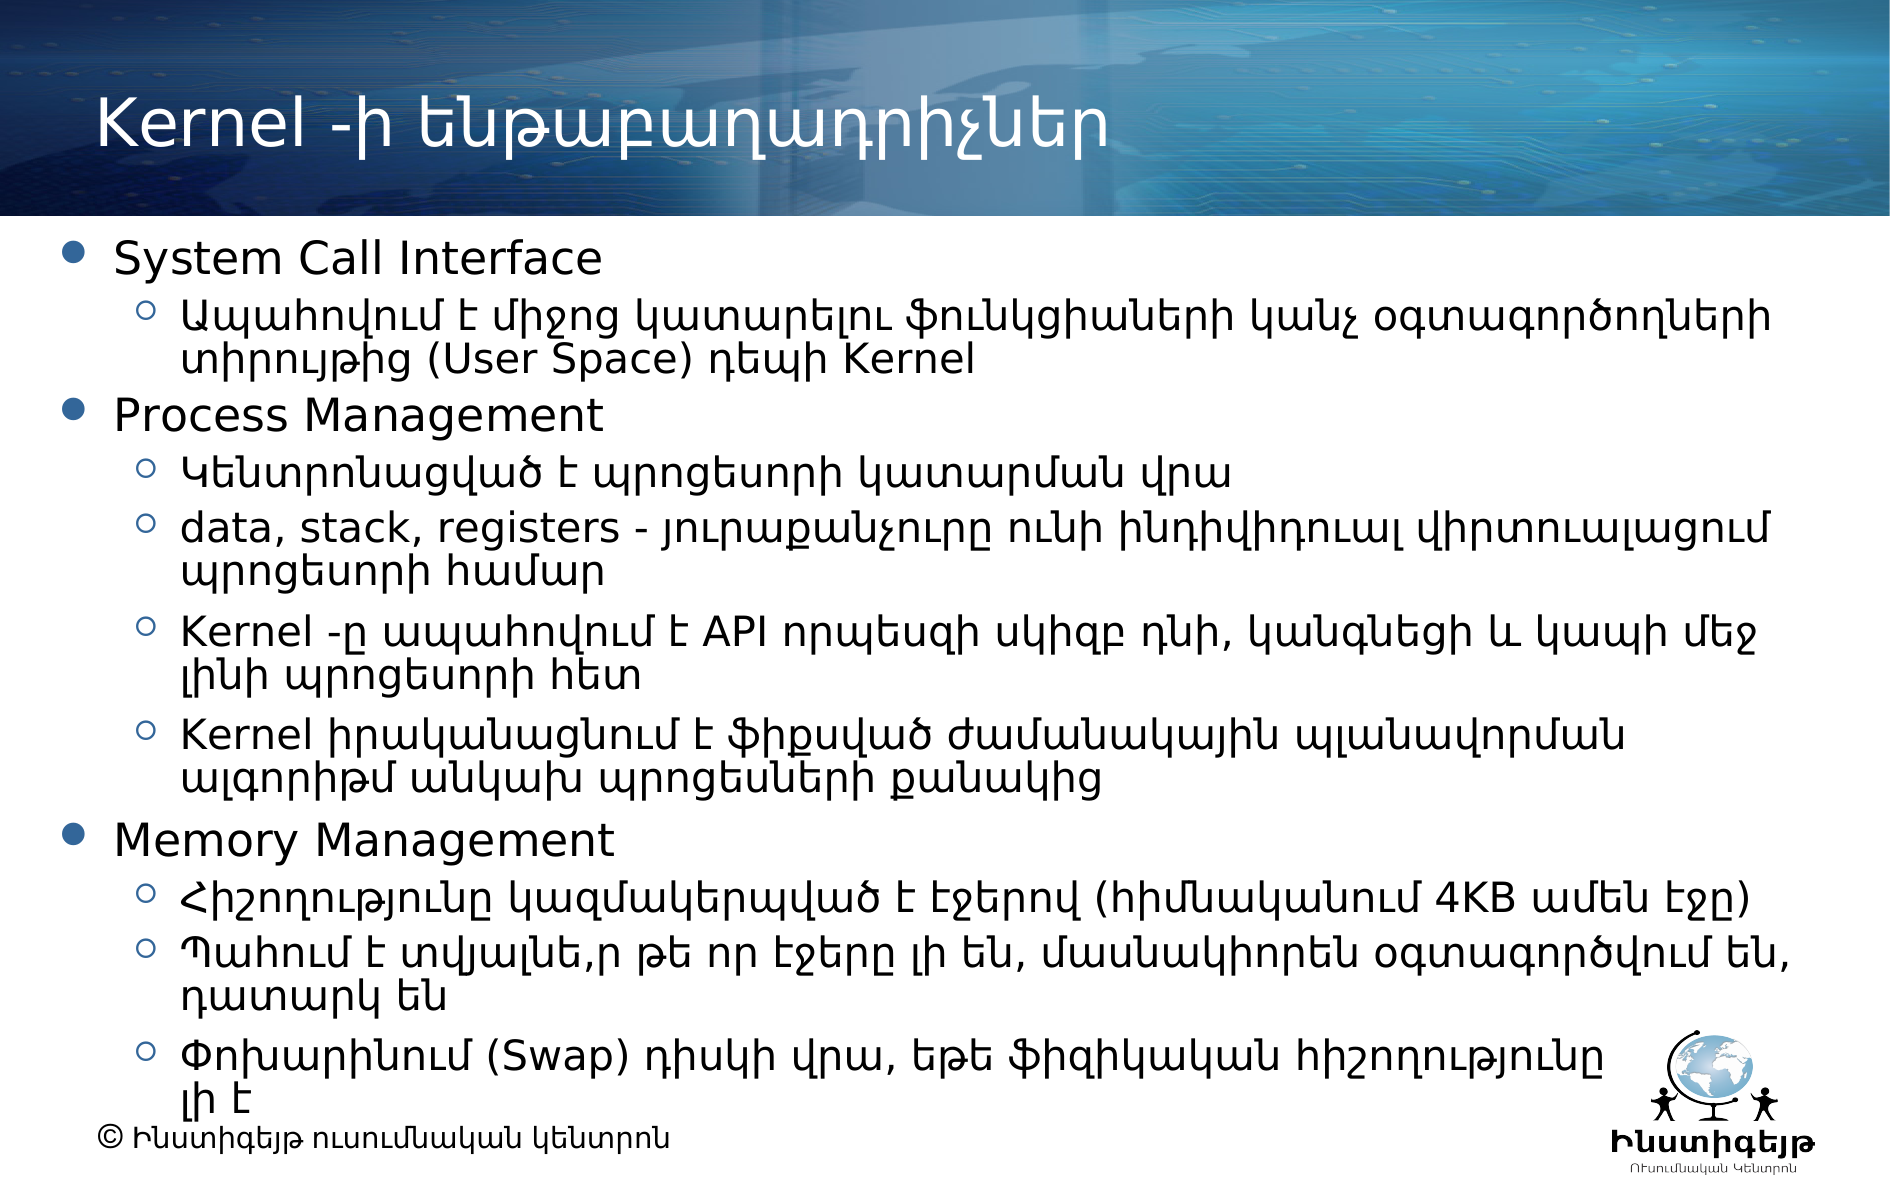

# Kernel -ի ենթաբաղադրիչներ
System Call Interface
Ապահովում է միջոց կատարելու ֆունկցիաների կանչ օգտագործողների տիրույթից (User Space) դեպի Kernel
Process Management
Կենտրոնացված է պրոցեսորի կատարման վրա
data, stack, registers - յուրաքանչուրը ունի ինդիվիդուալ վիրտուալացում պրոցեսորի համար
Kernel -ը ապահովում է API որպեսզի սկիզբ դնի, կանգնեցի և կապի մեջ լինի պրոցեսորի հետ
Kernel իրականացնում է ֆիքսված ժամանակային պլանավորման ալգորիթմ անկախ պրոցեսների քանակից
Memory Management
Հիշողությունը կազմակերպված է էջերով (հիմնականում 4KB ամեն էջը)
Պահում է տվյալնե,ր թե որ էջերը լի են, մասնակիորեն օգտագործվում են, դատարկ են
Փոխարինում (Swap) դիսկի վրա, եթե ֆիզիկական հիշողությունը
լի է